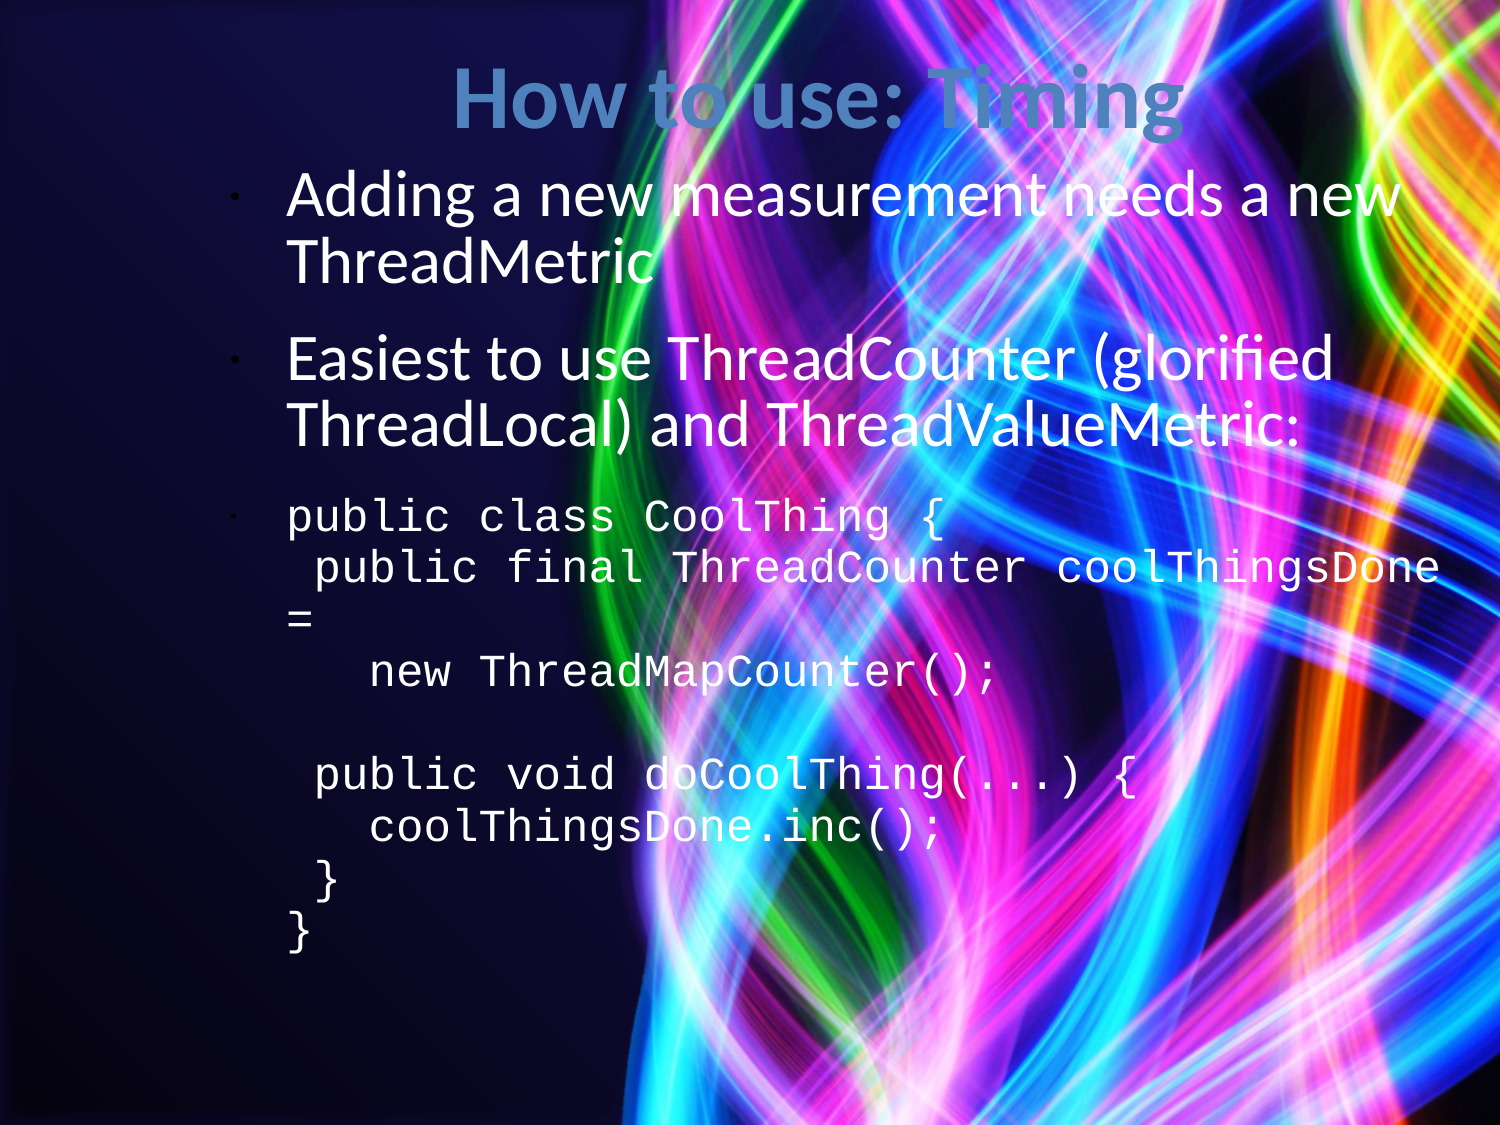

# How to use: Timing
Adding a new measurement needs a new ThreadMetric
Easiest to use ThreadCounter (glorified ThreadLocal) and ThreadValueMetric:
public class CoolThing {
 public final ThreadCounter coolThingsDone =
 new ThreadMapCounter();
 public void doCoolThing(...) {
 coolThingsDone.inc();
 }
}